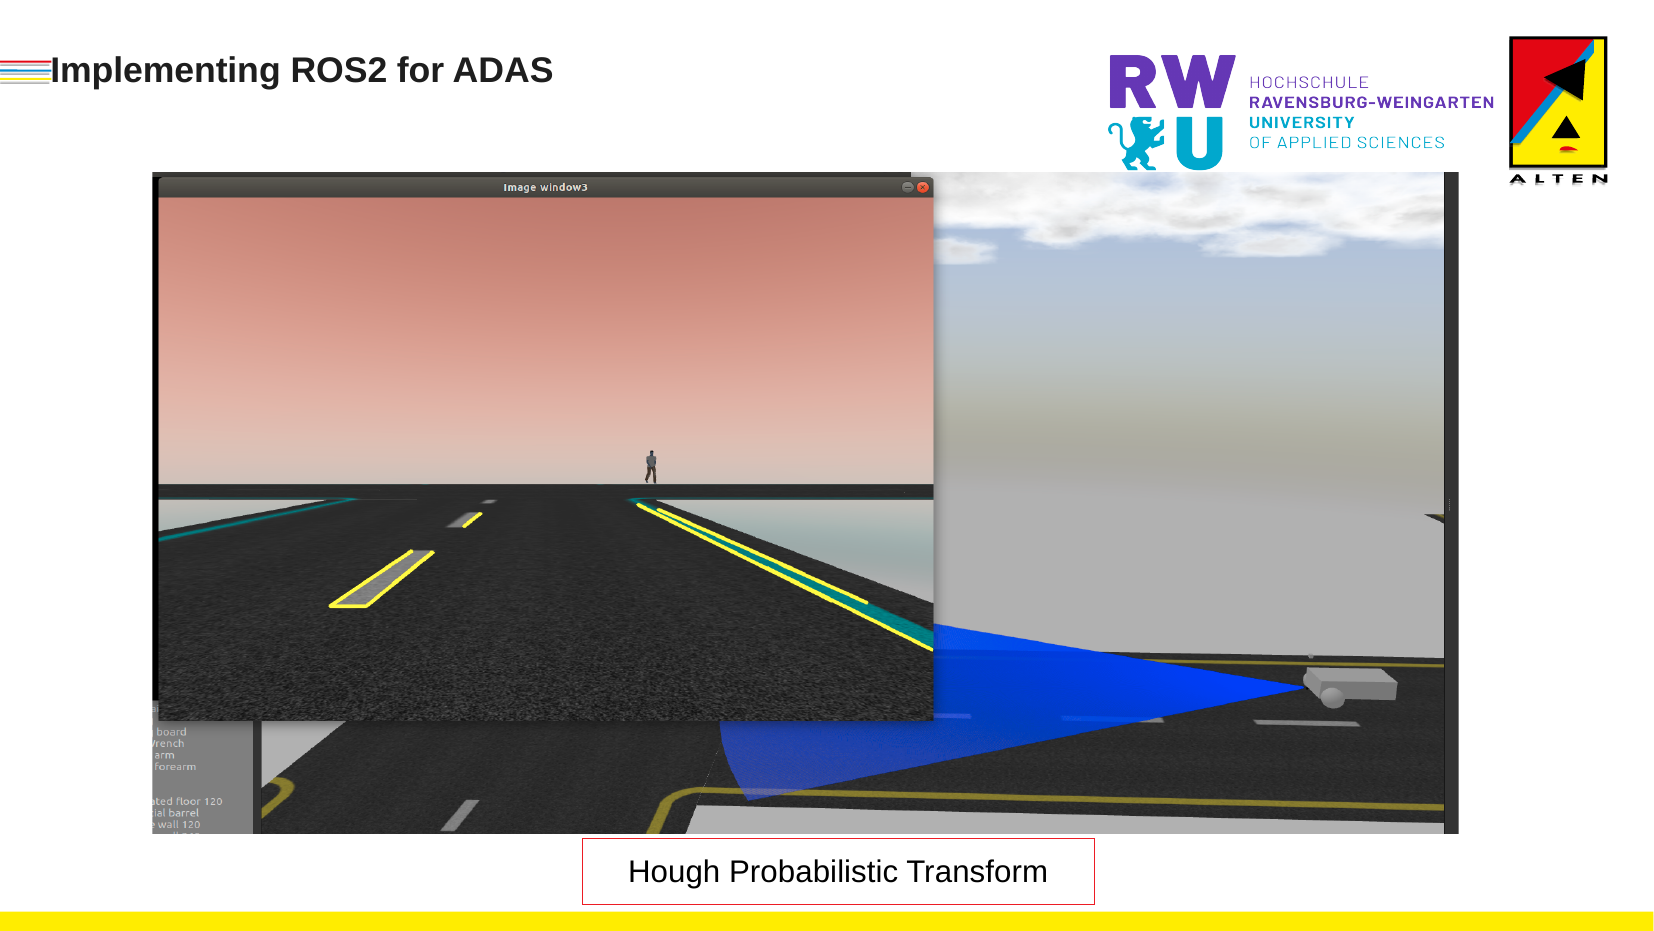

# Implementing ROS2 for ADAS
Hough Probabilistic Transform